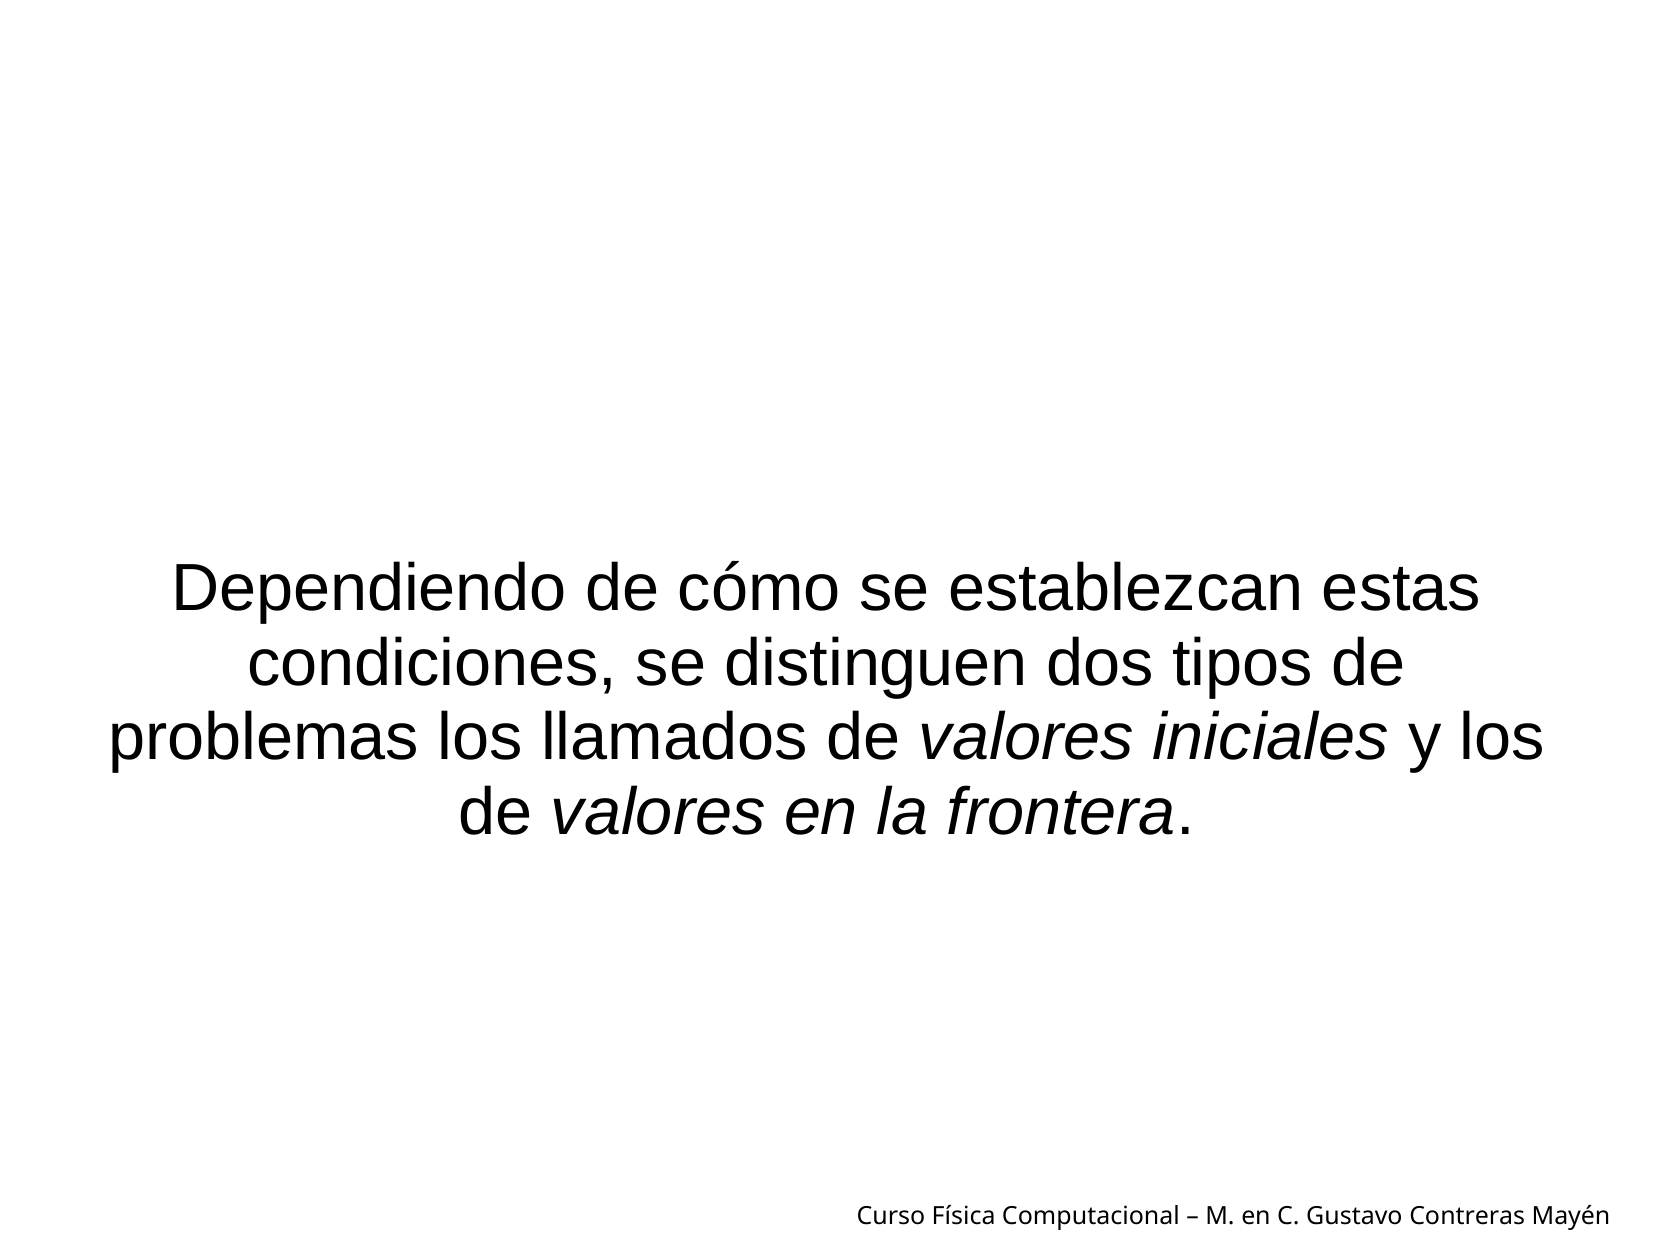

#
Dependiendo de cómo se establezcan estas condiciones, se distinguen dos tipos de problemas los llamados de valores iniciales y los de valores en la frontera.